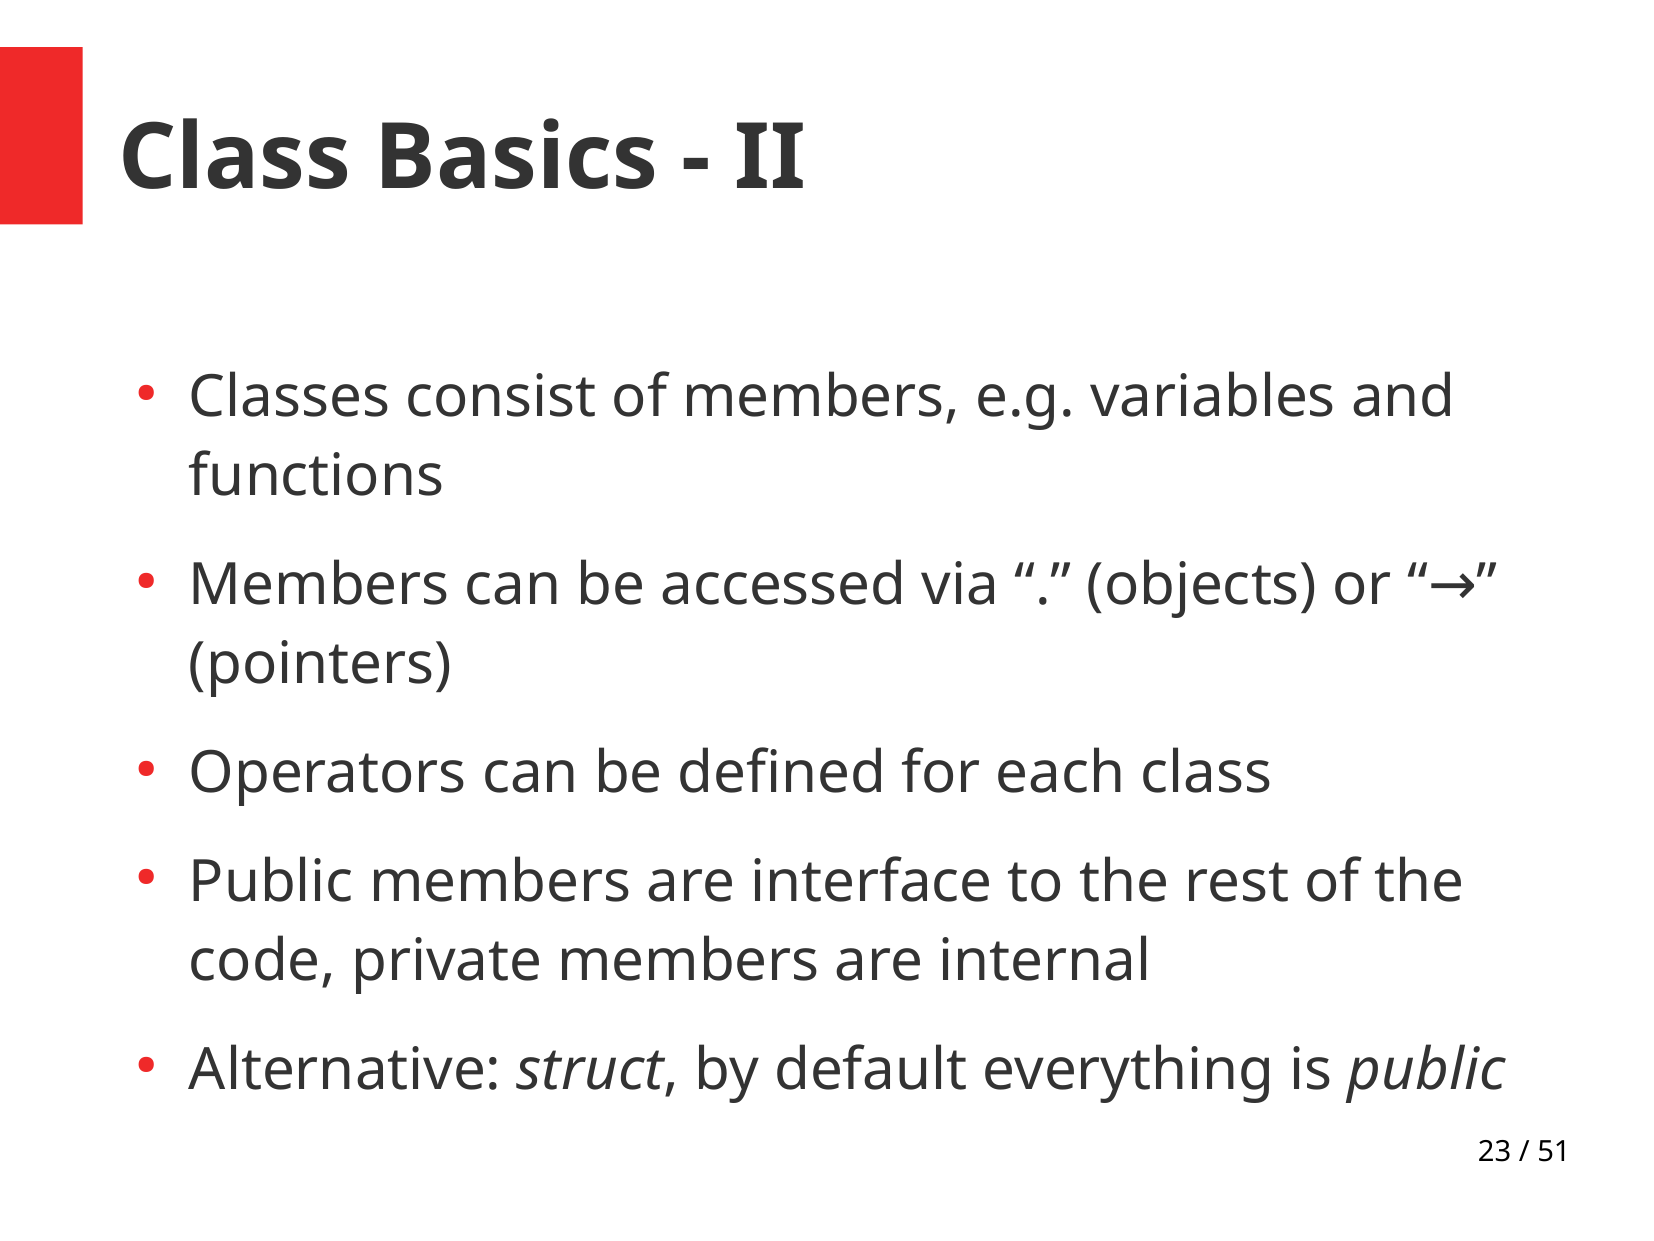

# Class Basics - II
Classes consist of members, e.g. variables and functions
Members can be accessed via “.” (objects) or “→” (pointers)
Operators can be defined for each class
Public members are interface to the rest of the code, private members are internal
Alternative: struct, by default everything is public
23